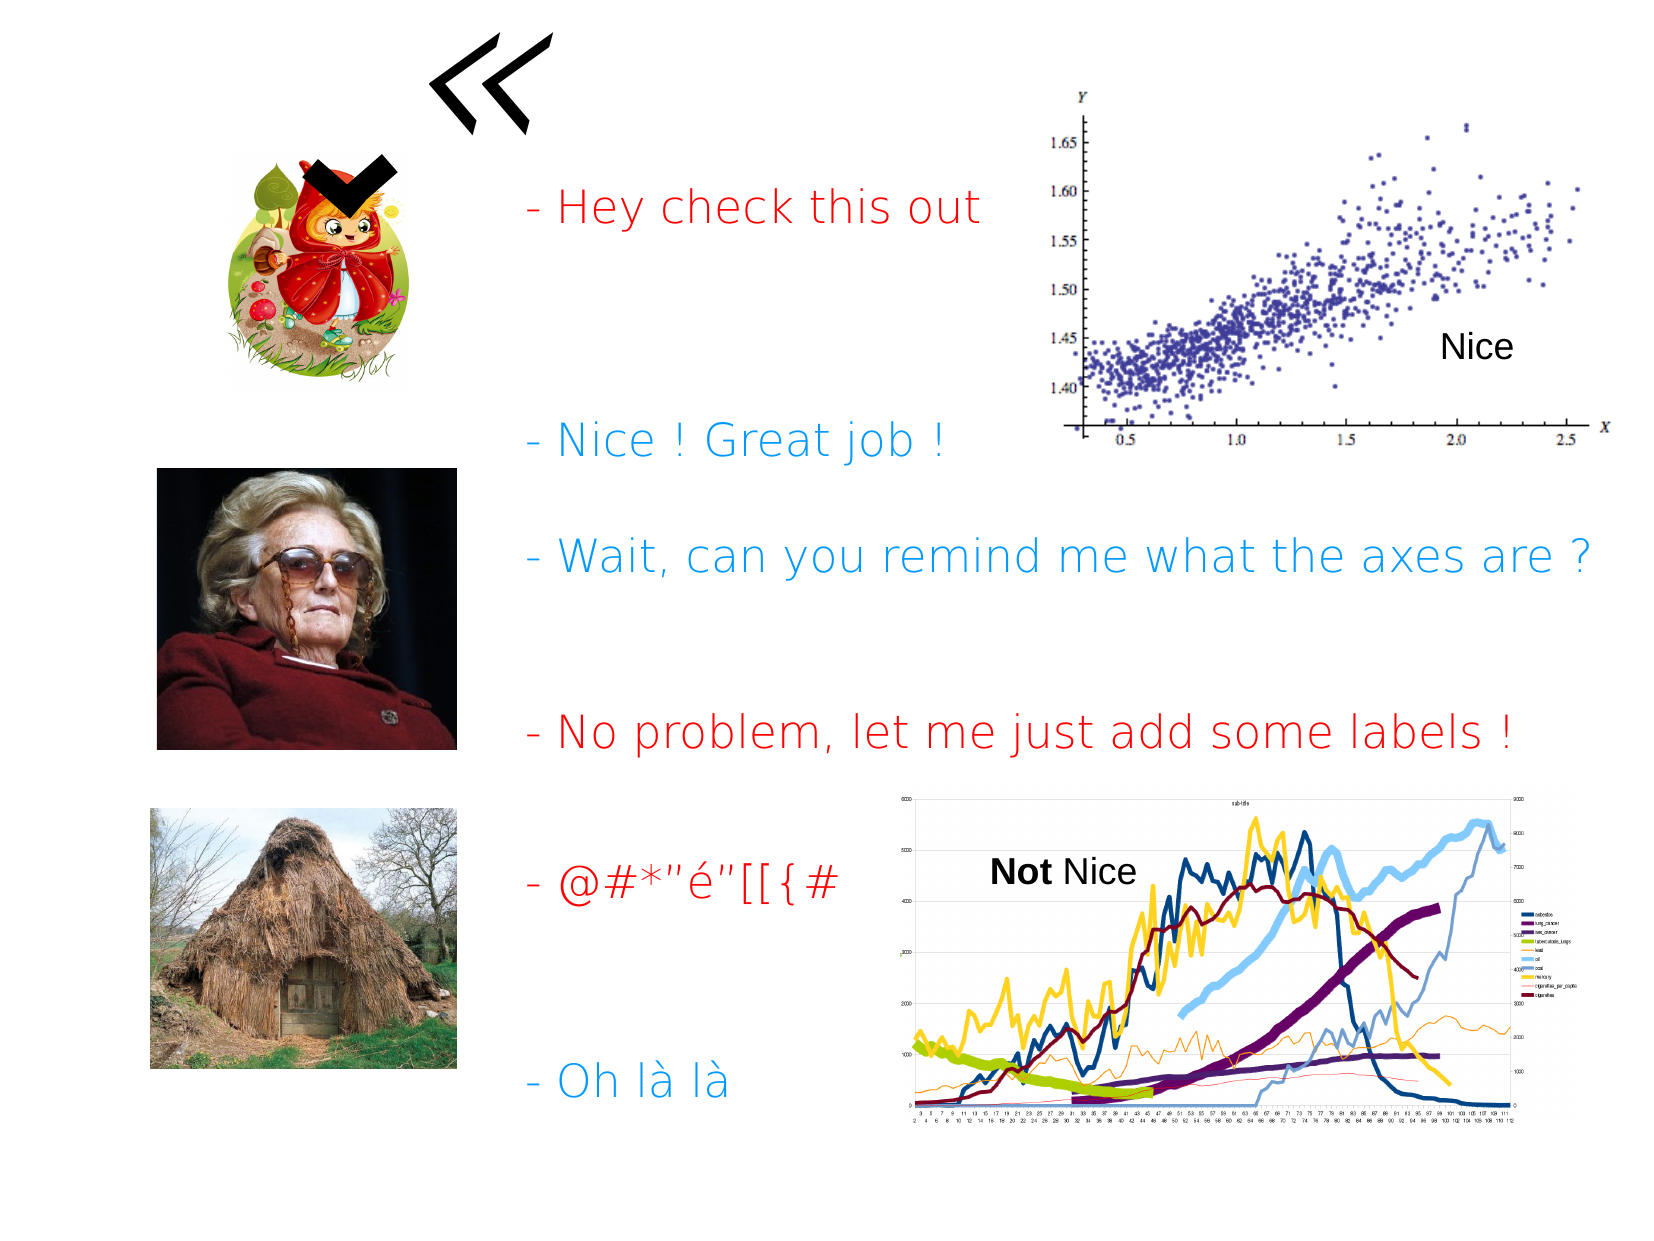

«
Nice
- Hey check this out
- Nice ! Great job !
- Wait, can you remind me what the axes are ?
- No problem, let me just add some labels !
Not Nice
- @#*”é”[[{#
- Oh là là